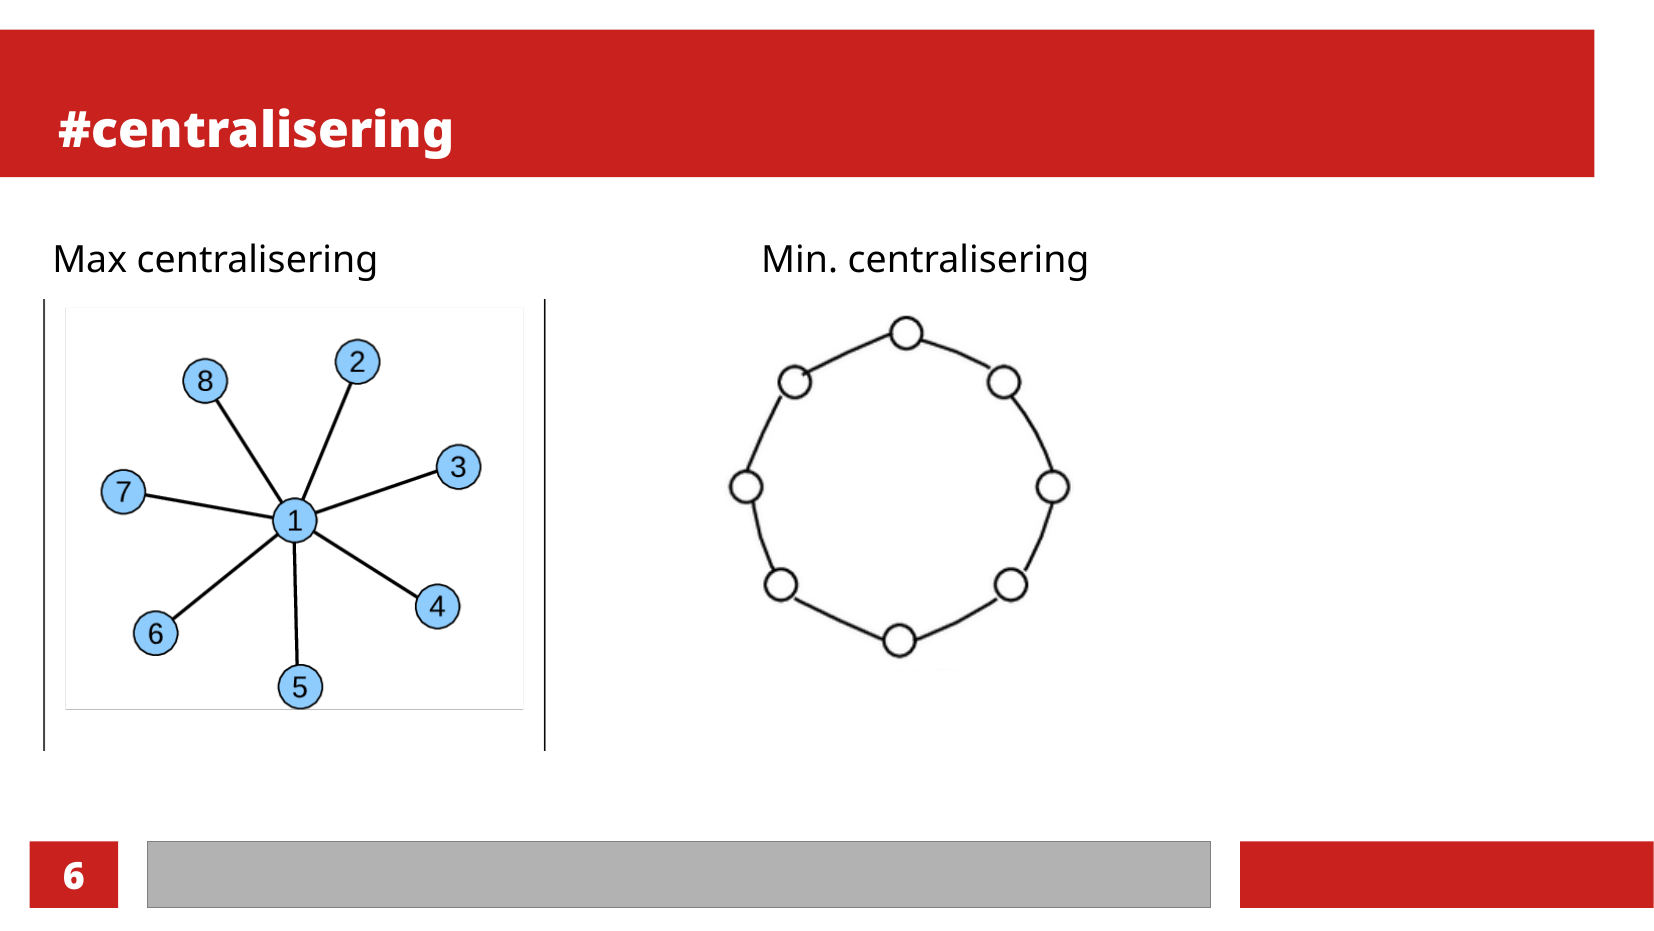

# #centralisering
Max centralisering
Min. centralisering
6